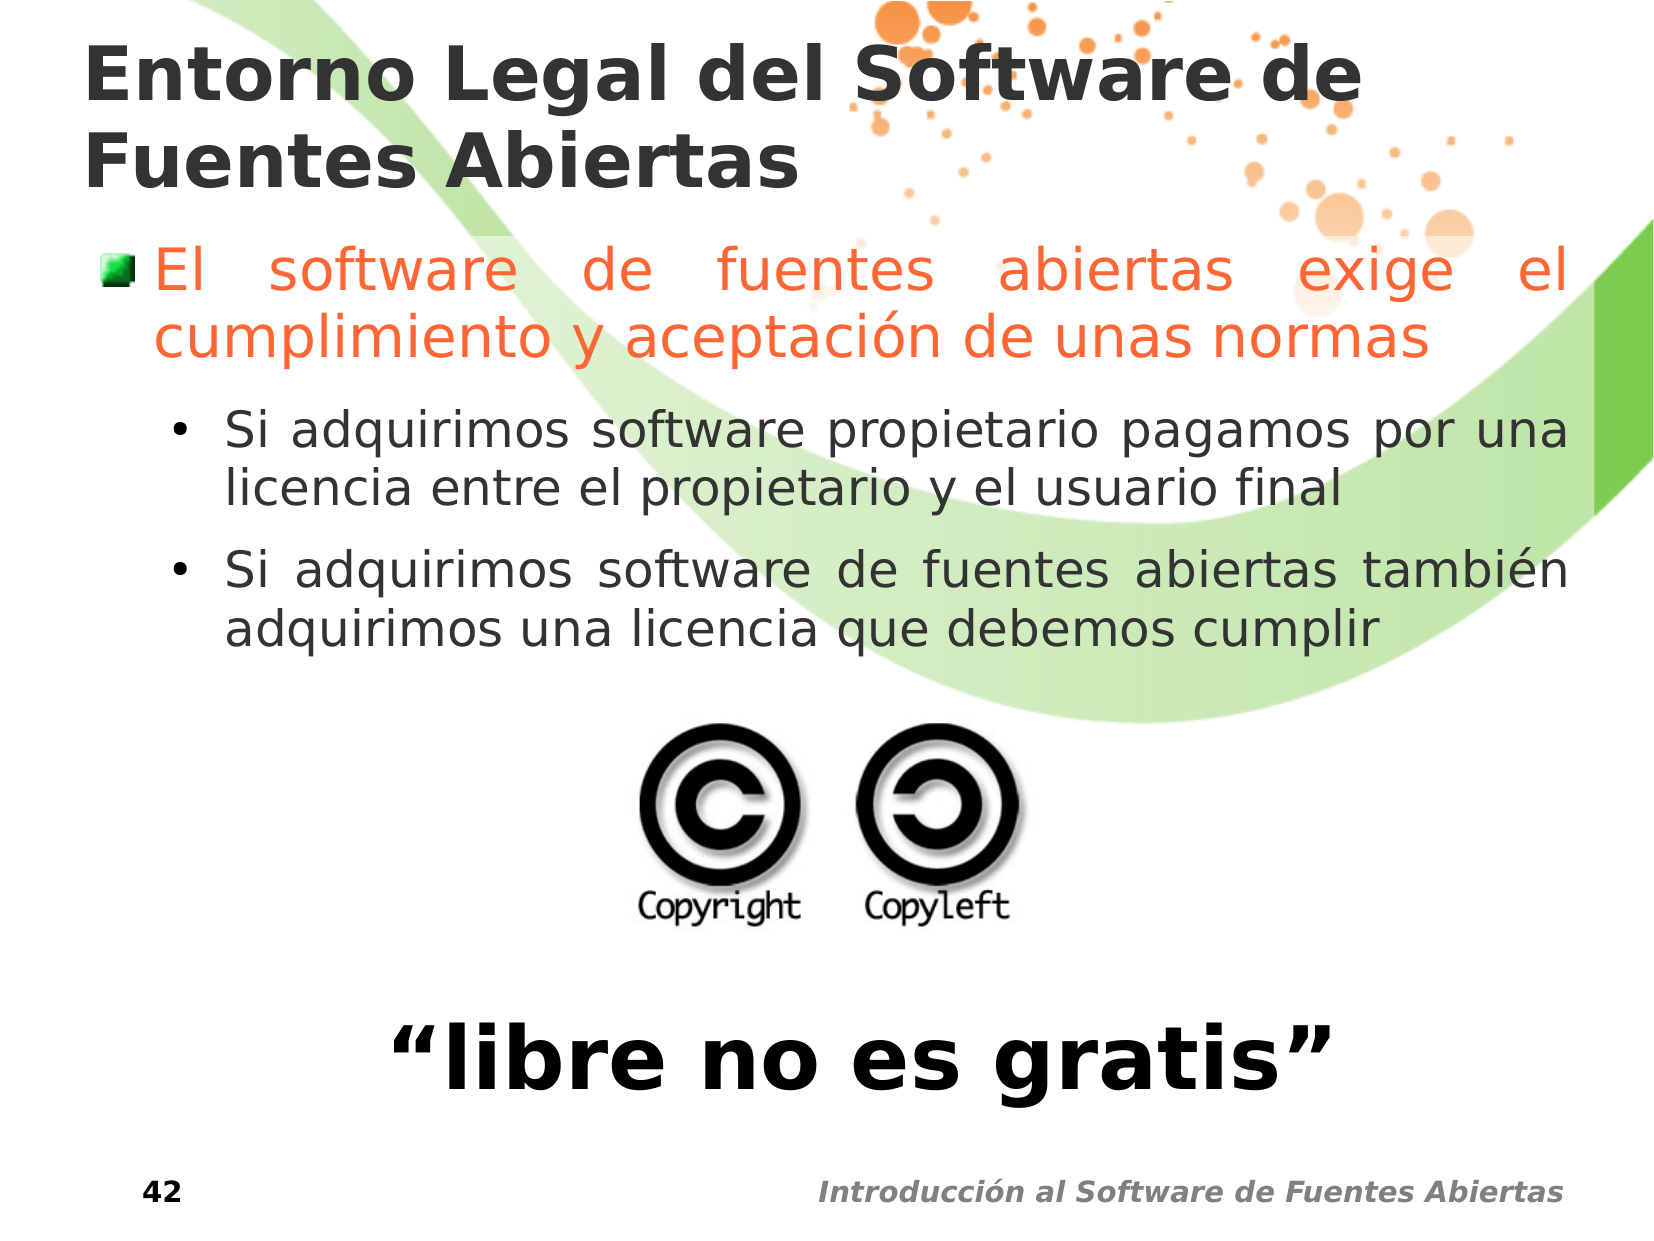

# Entorno Legal del Software de Fuentes Abiertas
El software de fuentes abiertas exige el cumplimiento y aceptación de unas normas
Si adquirimos software propietario pagamos por una licencia entre el propietario y el usuario final
Si adquirimos software de fuentes abiertas también adquirimos una licencia que debemos cumplir
“libre no es gratis”